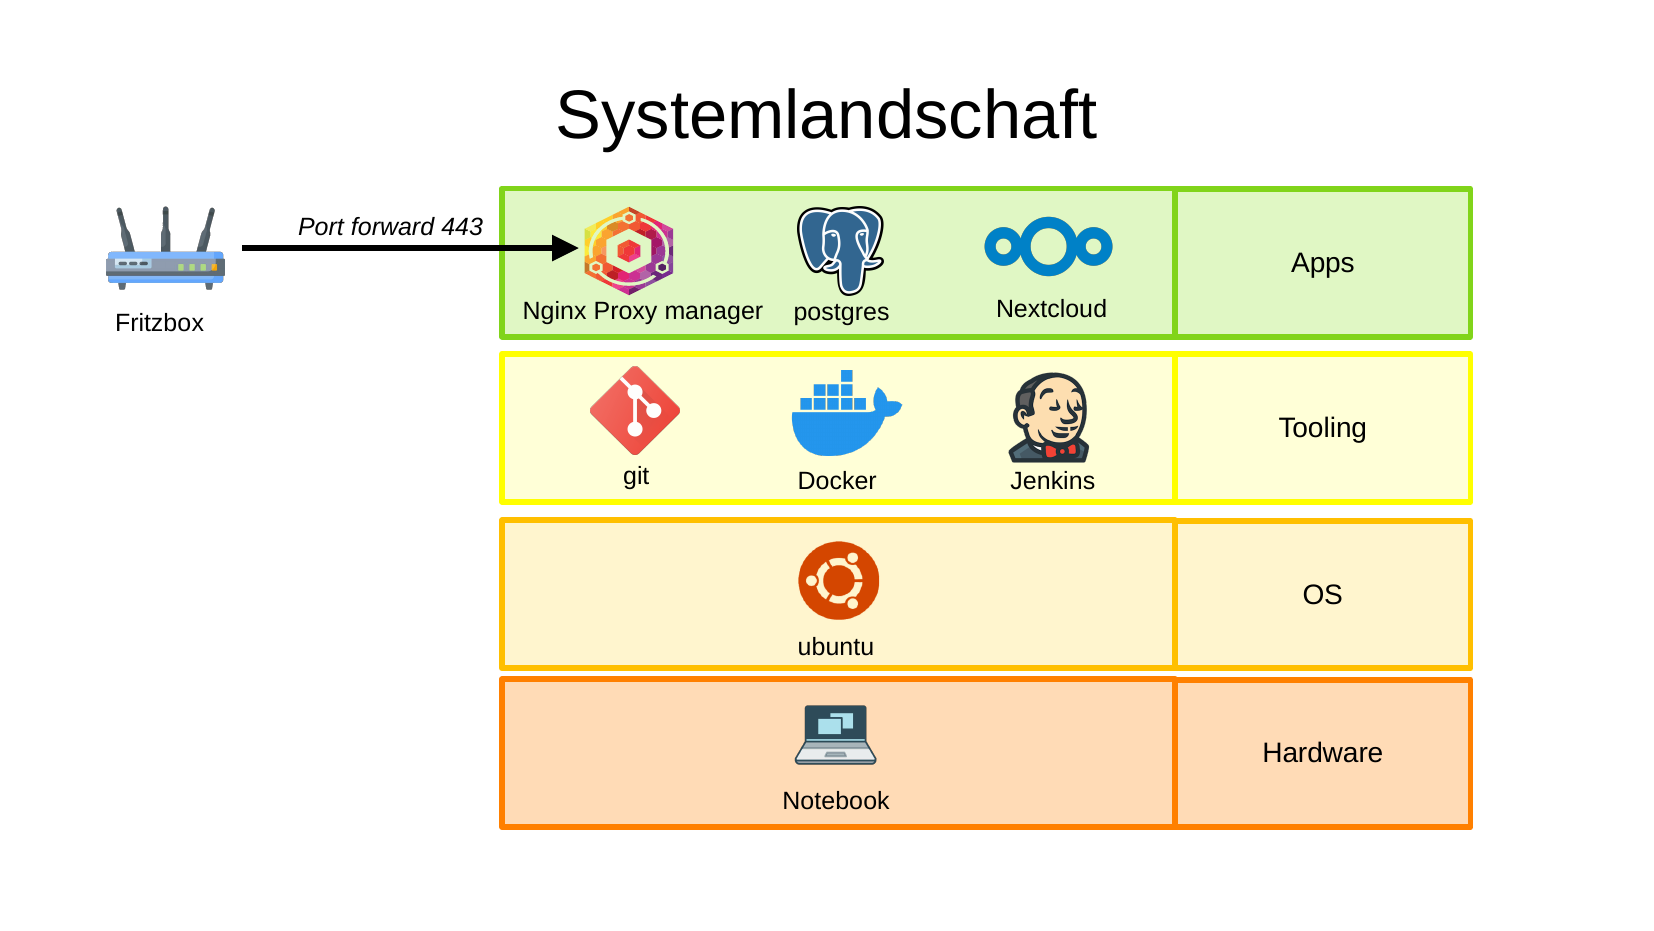

# Systemlandschaft
Apps
Port forward 443
Nextcloud
Nginx Proxy manager
postgres
Fritzbox
Tooling
git
Docker
Jenkins
OS
ubuntu
Hardware
Notebook